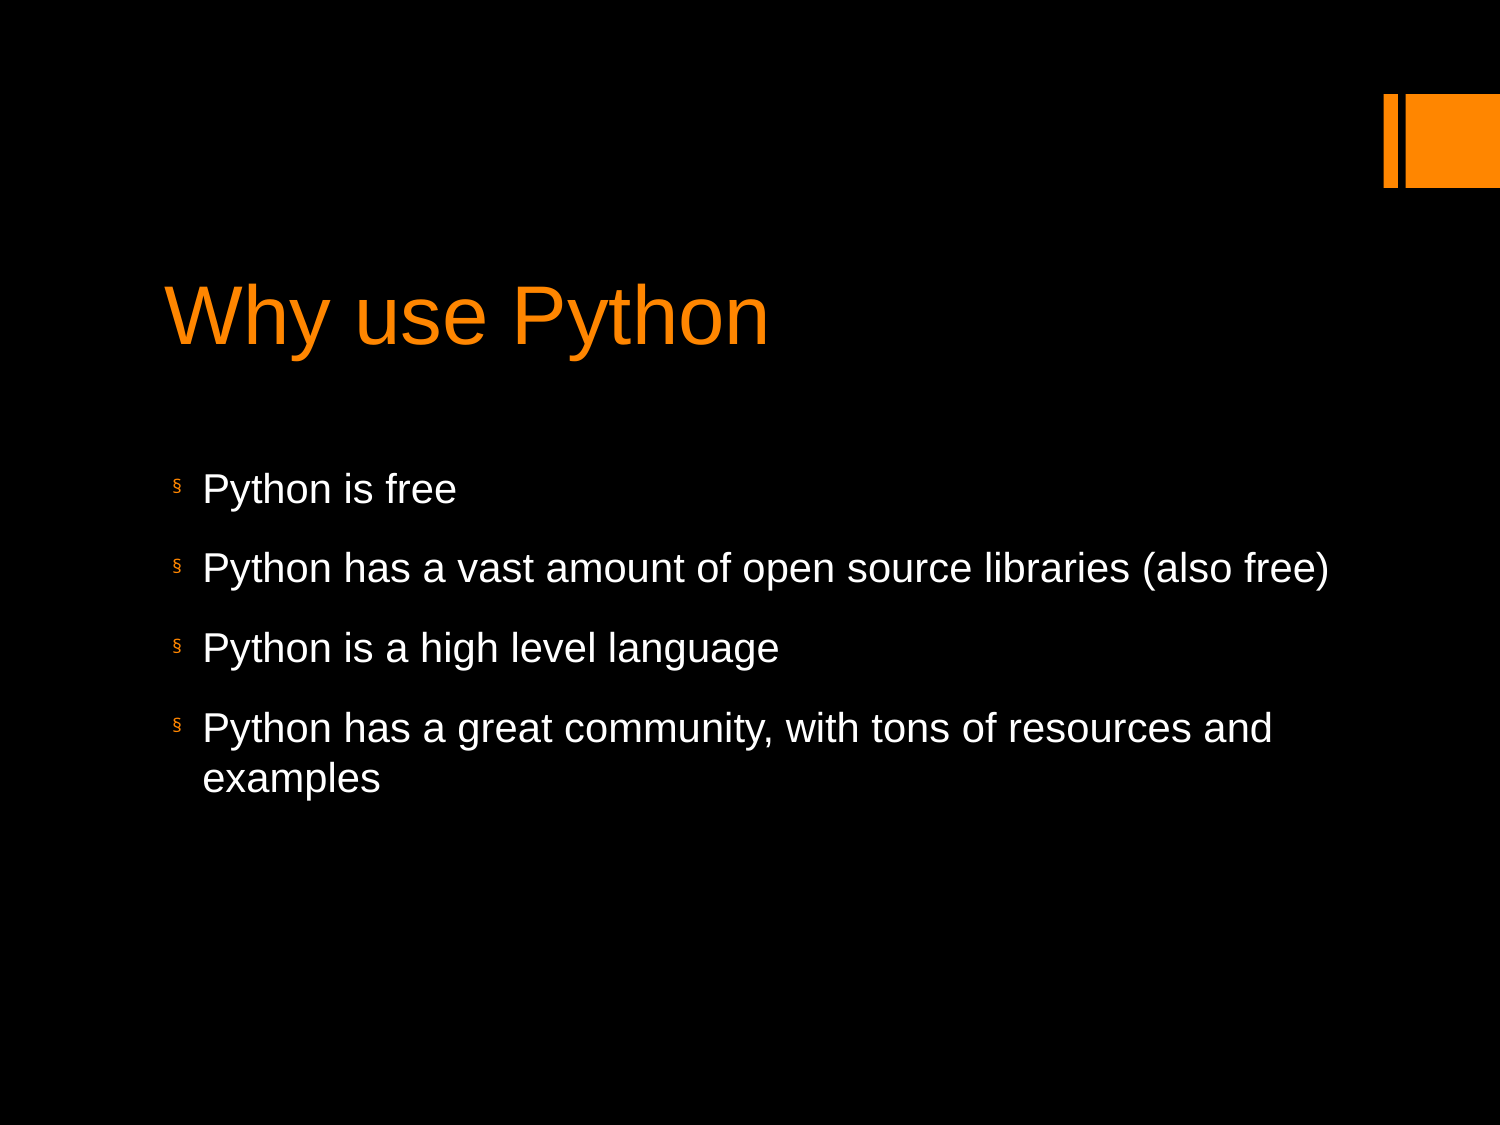

# Why use Python
Python is free
Python has a vast amount of open source libraries (also free)
Python is a high level language
Python has a great community, with tons of resources and examples